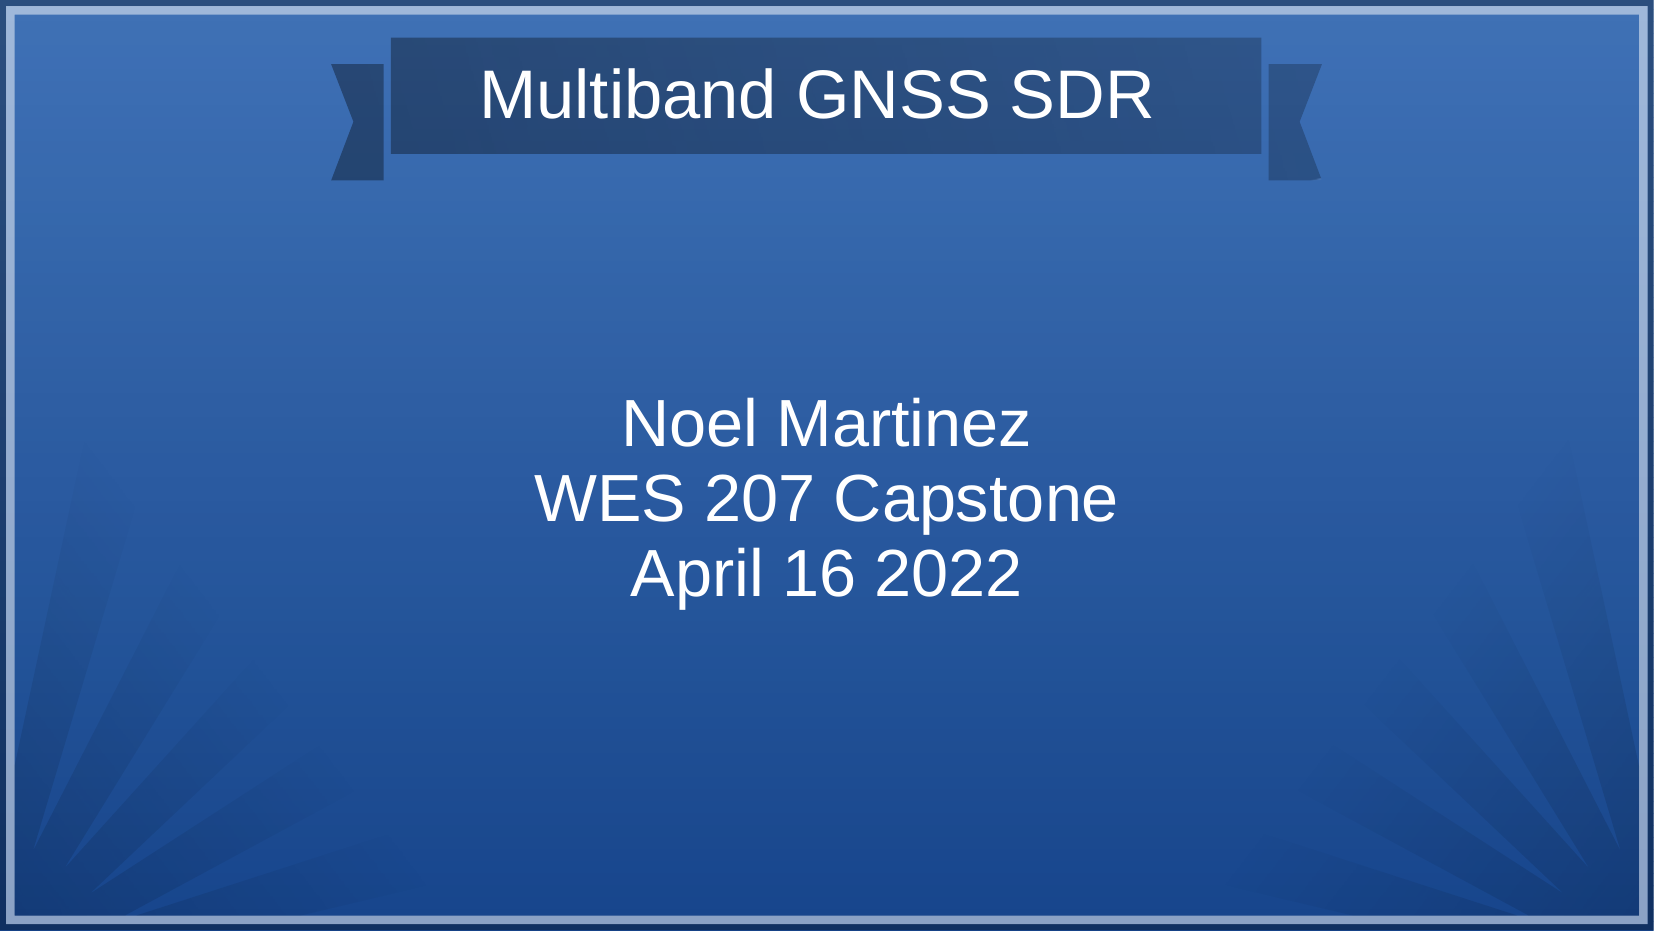

# Multiband GNSS SDR
Noel Martinez
WES 207 Capstone
April 16 2022